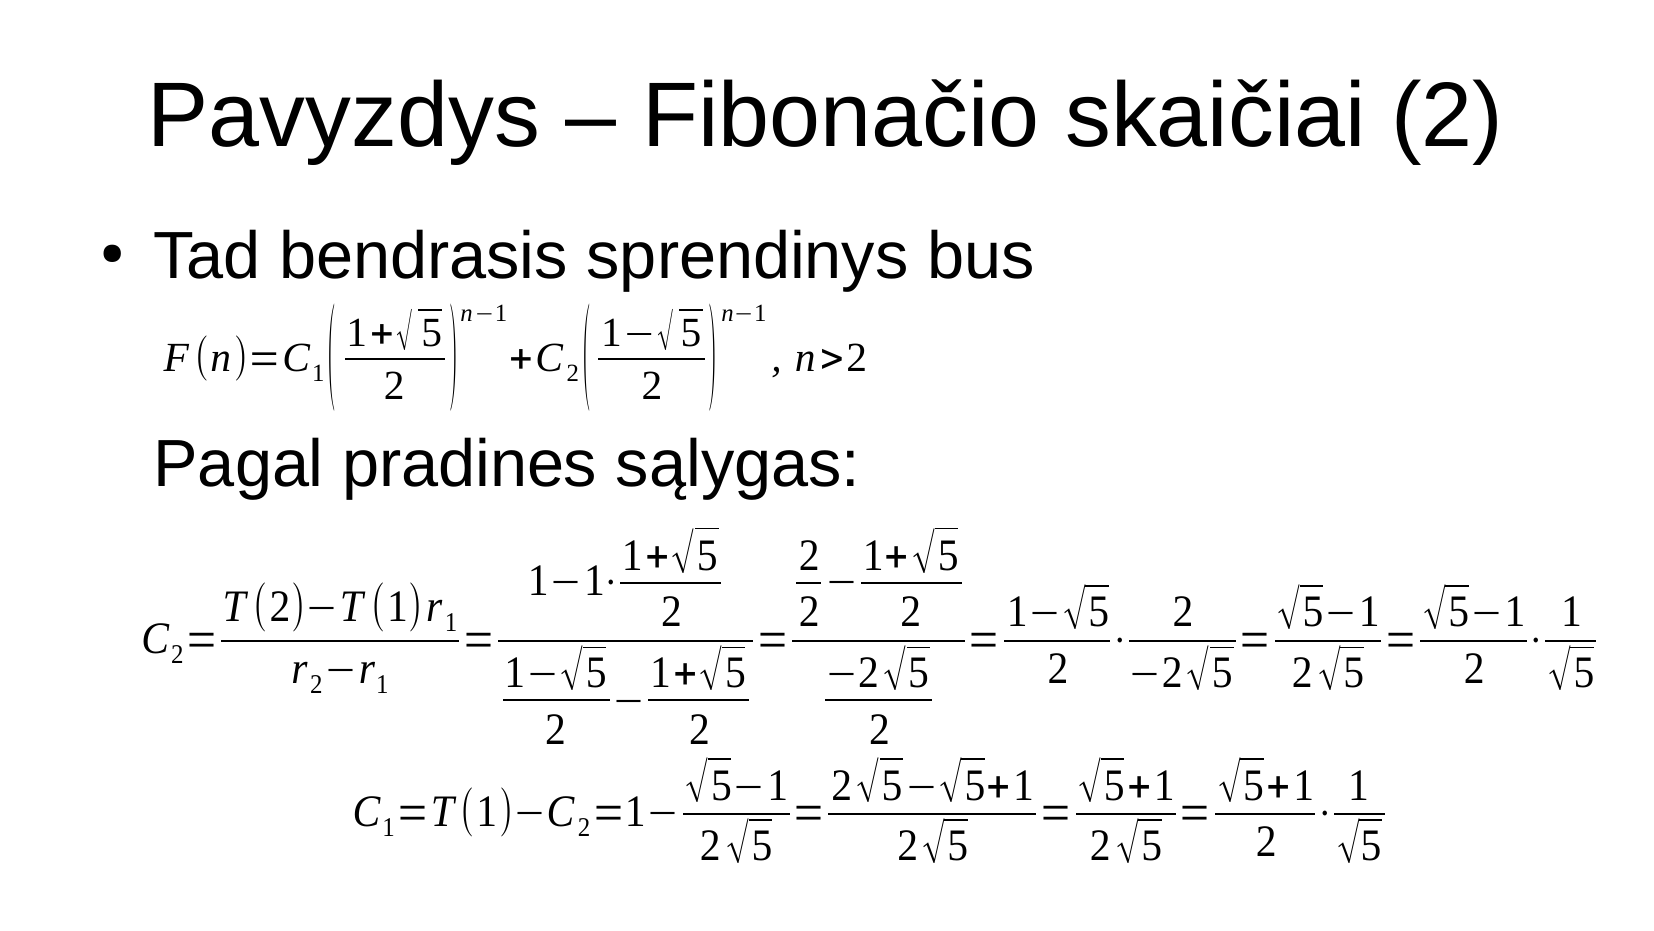

# Pavyzdys – Fibonačio skaičiai (2)
Tad bendrasis sprendinys bus
Pagal pradines sąlygas: